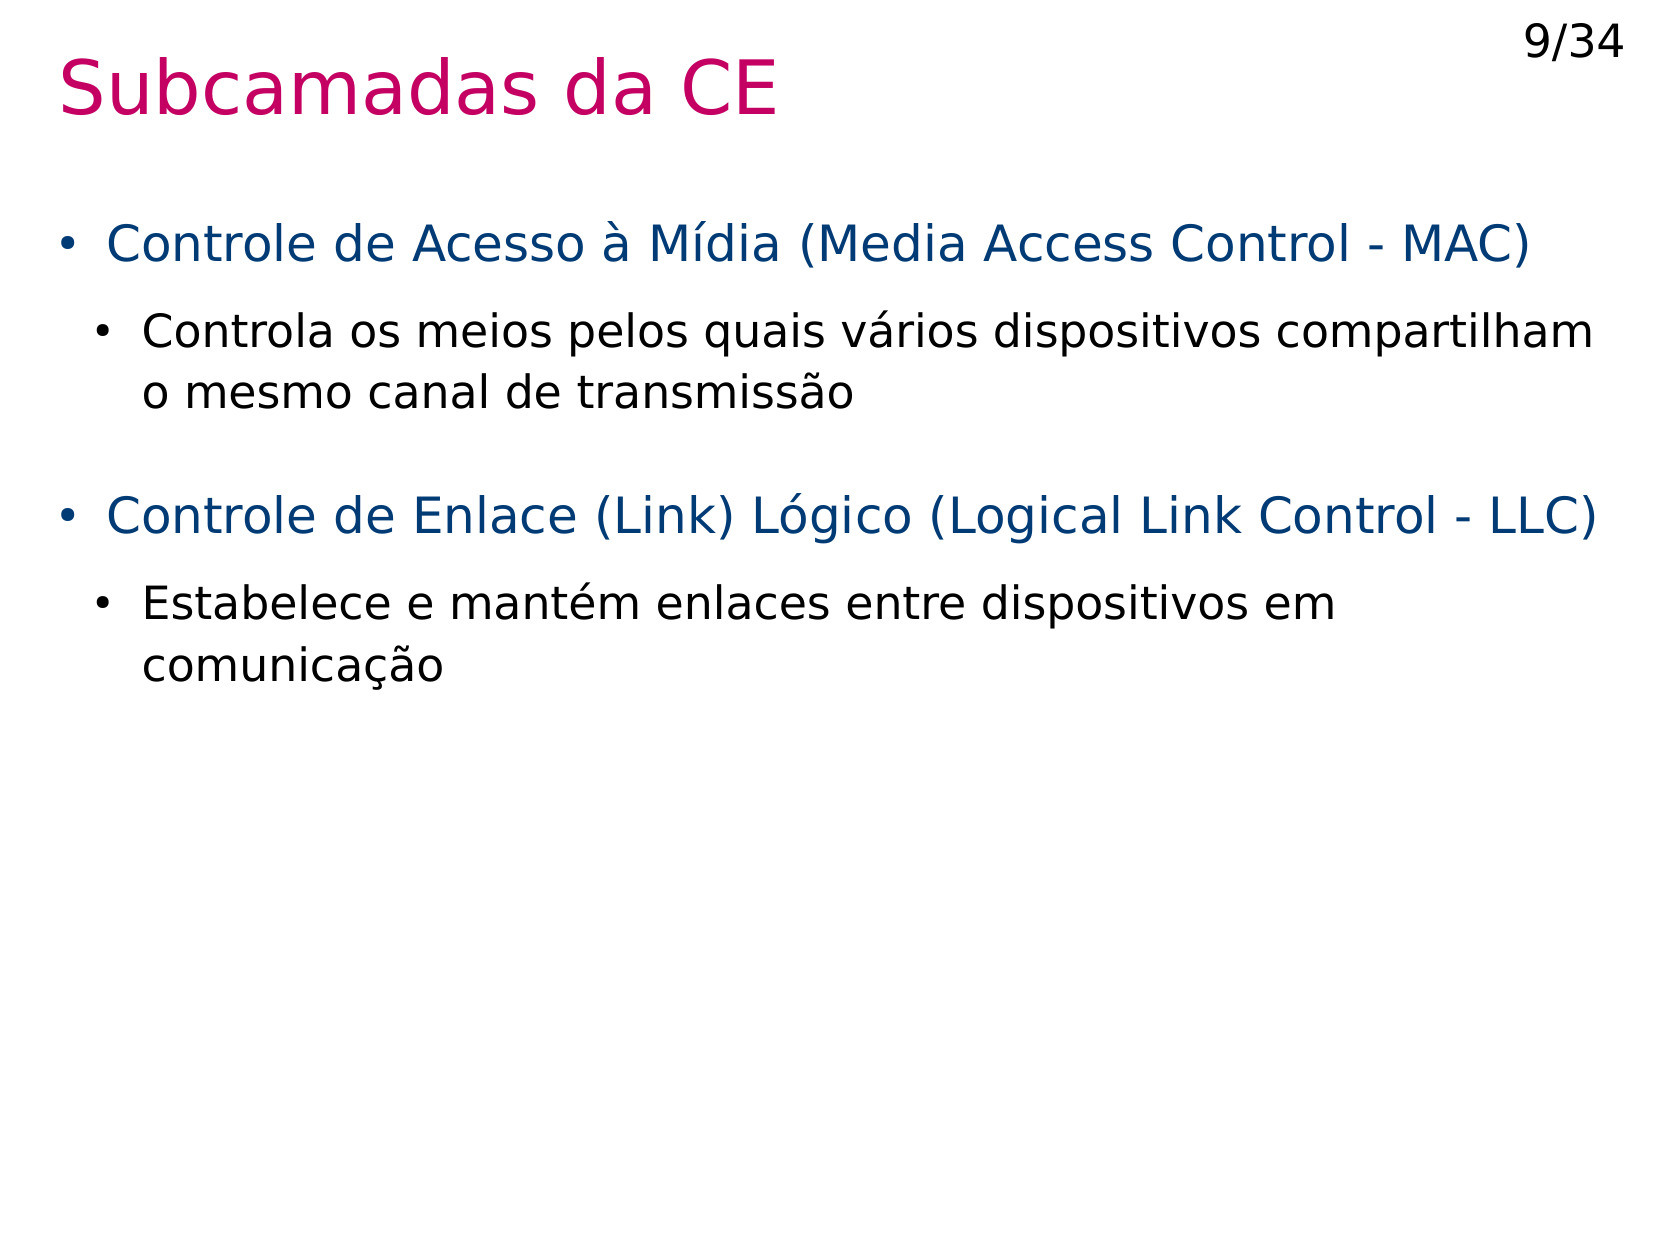

9
# Subcamadas da CE
Controle de Acesso à Mídia (Media Access Control - MAC)
Controla os meios pelos quais vários dispositivos compartilham o mesmo canal de transmissão
Controle de Enlace (Link) Lógico (Logical Link Control - LLC)
Estabelece e mantém enlaces entre dispositivos em comunicação